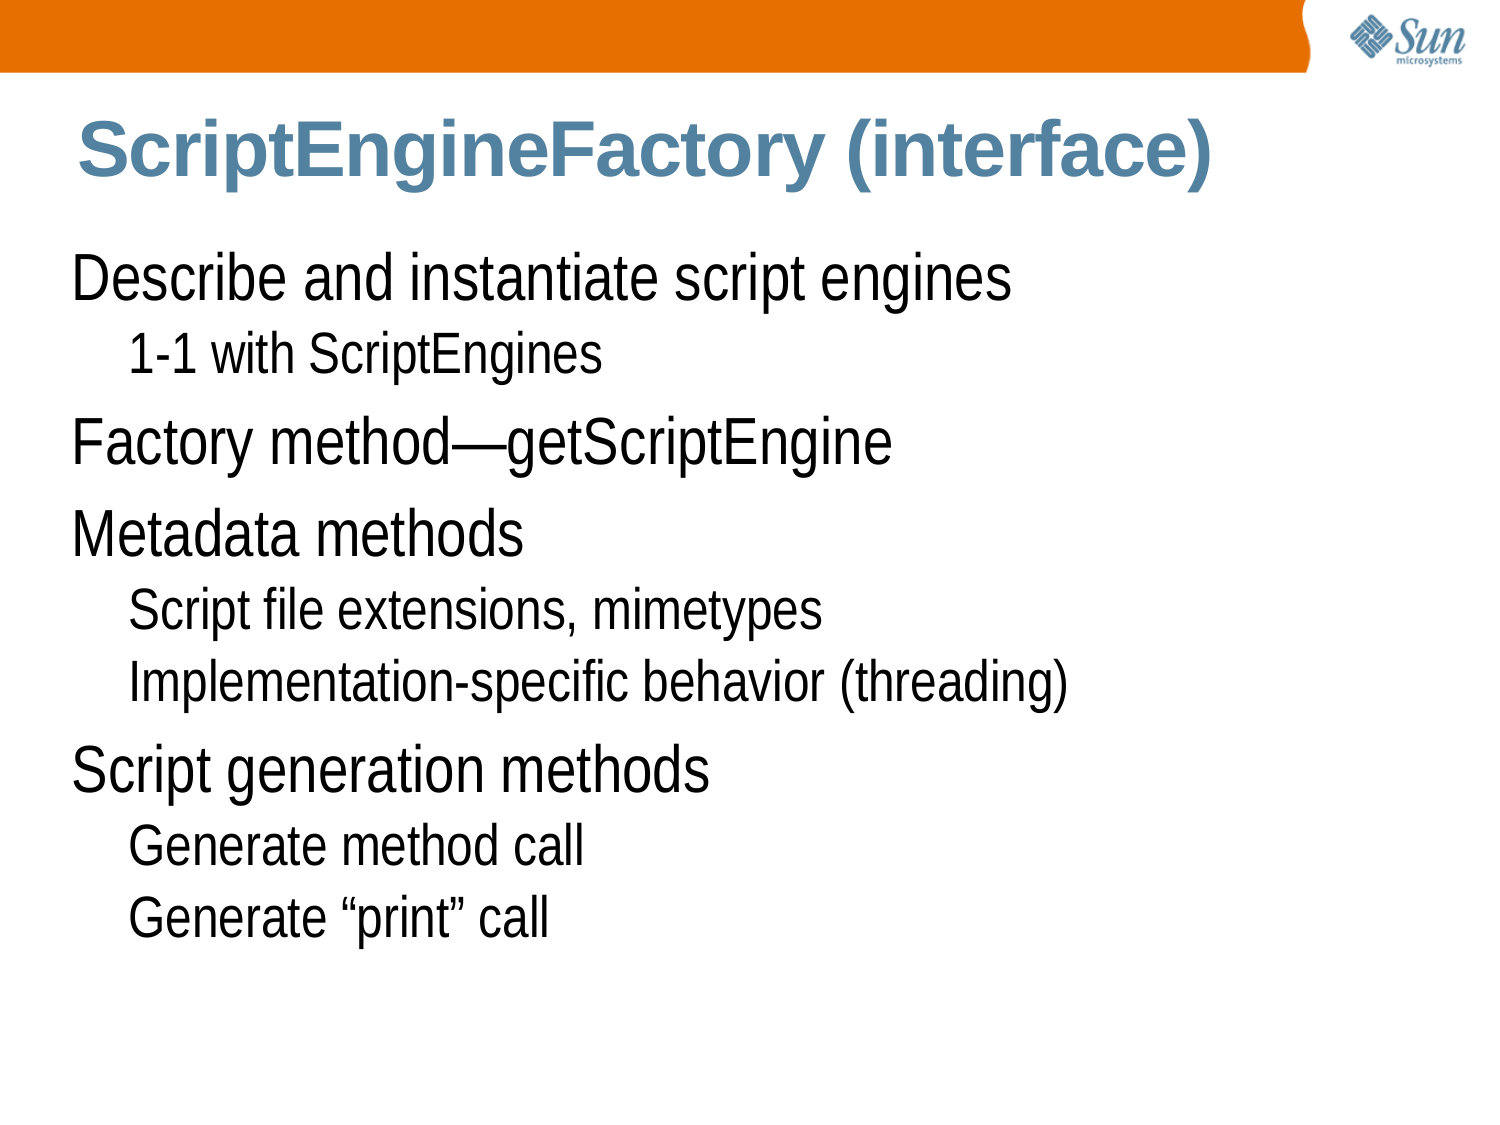

# ScriptEngineFactory (interface)
Describe and instantiate script engines
1-1 with ScriptEngines
Factory method—getScriptEngine
Metadata methods
Script file extensions, mimetypes
Implementation-specific behavior (threading)
Script generation methods
Generate method call
Generate “print” call